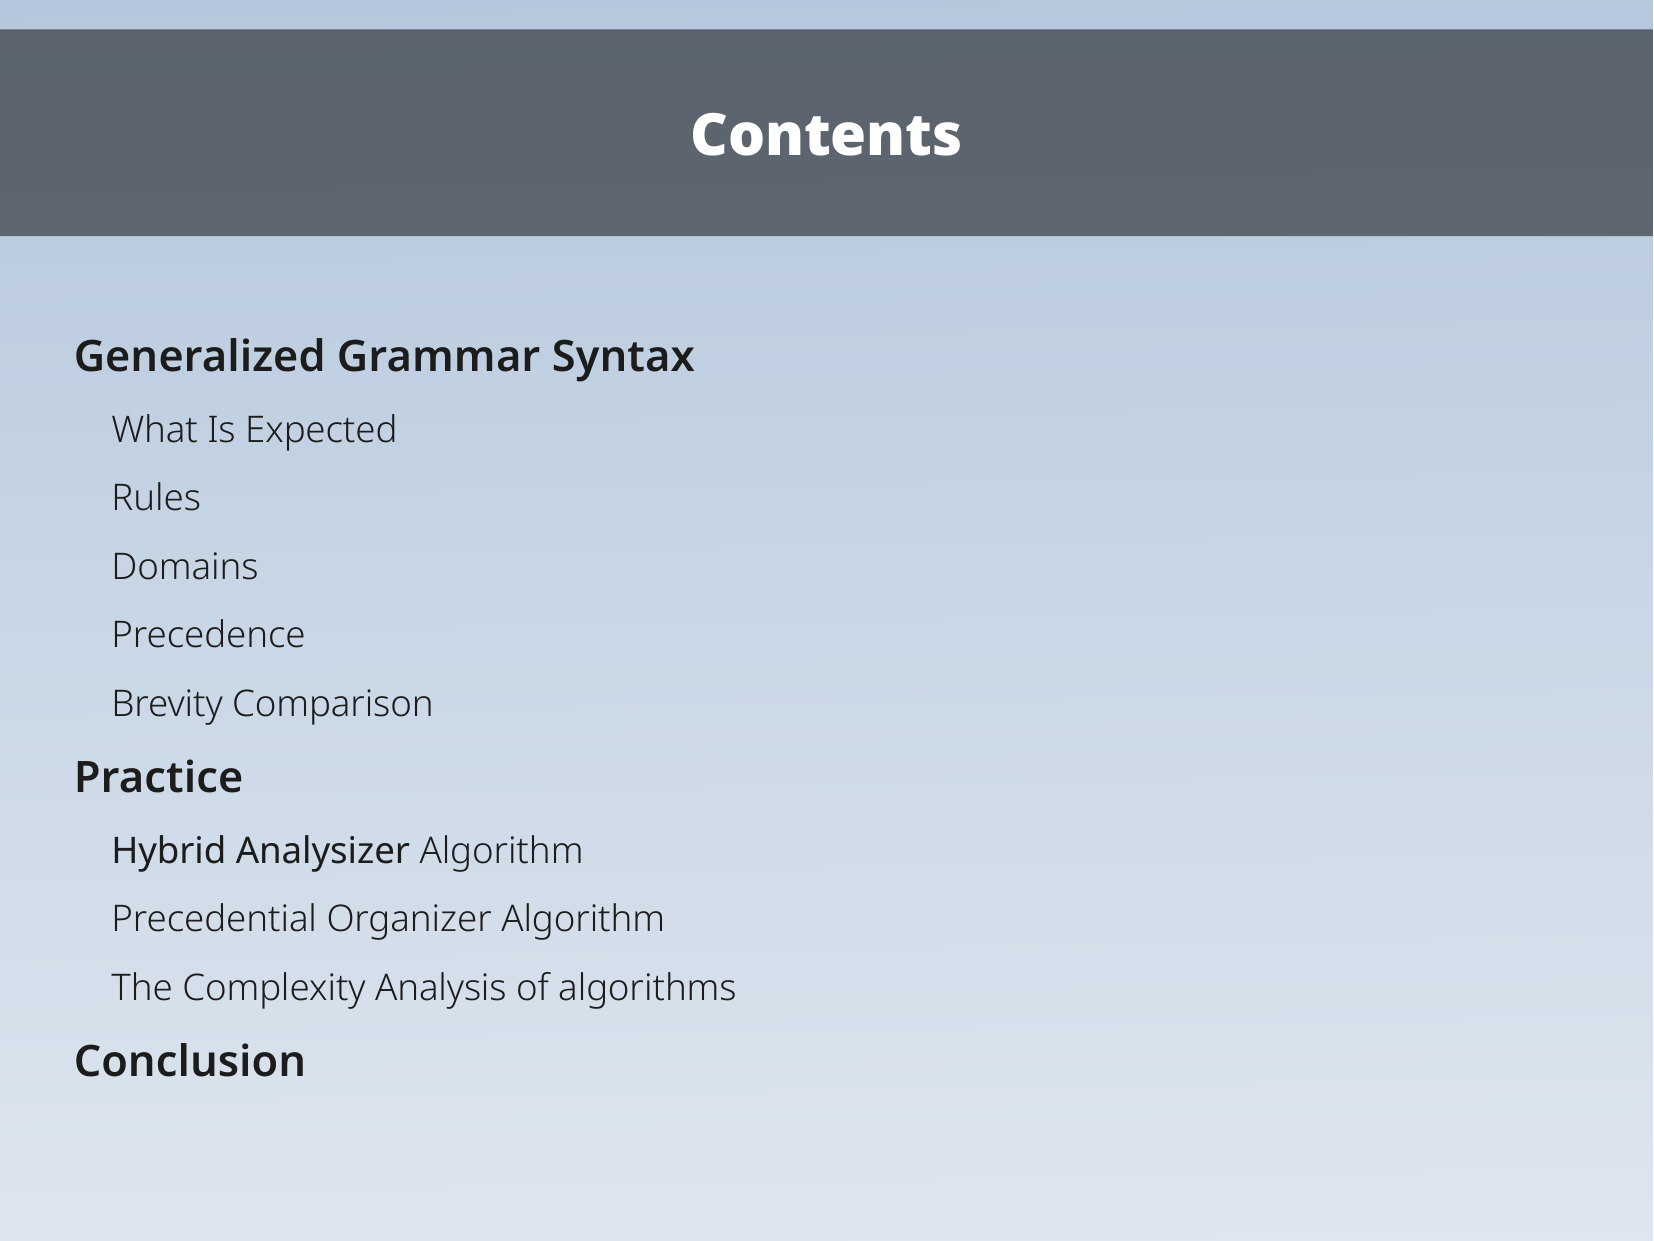

# Contents
Generalized Grammar Syntax
What Is Expected
Rules
Domains
Precedence
Brevity Comparison
Practice
Hybrid Analysizer Algorithm
Precedential Organizer Algorithm
The Complexity Analysis of algorithms
Conclusion